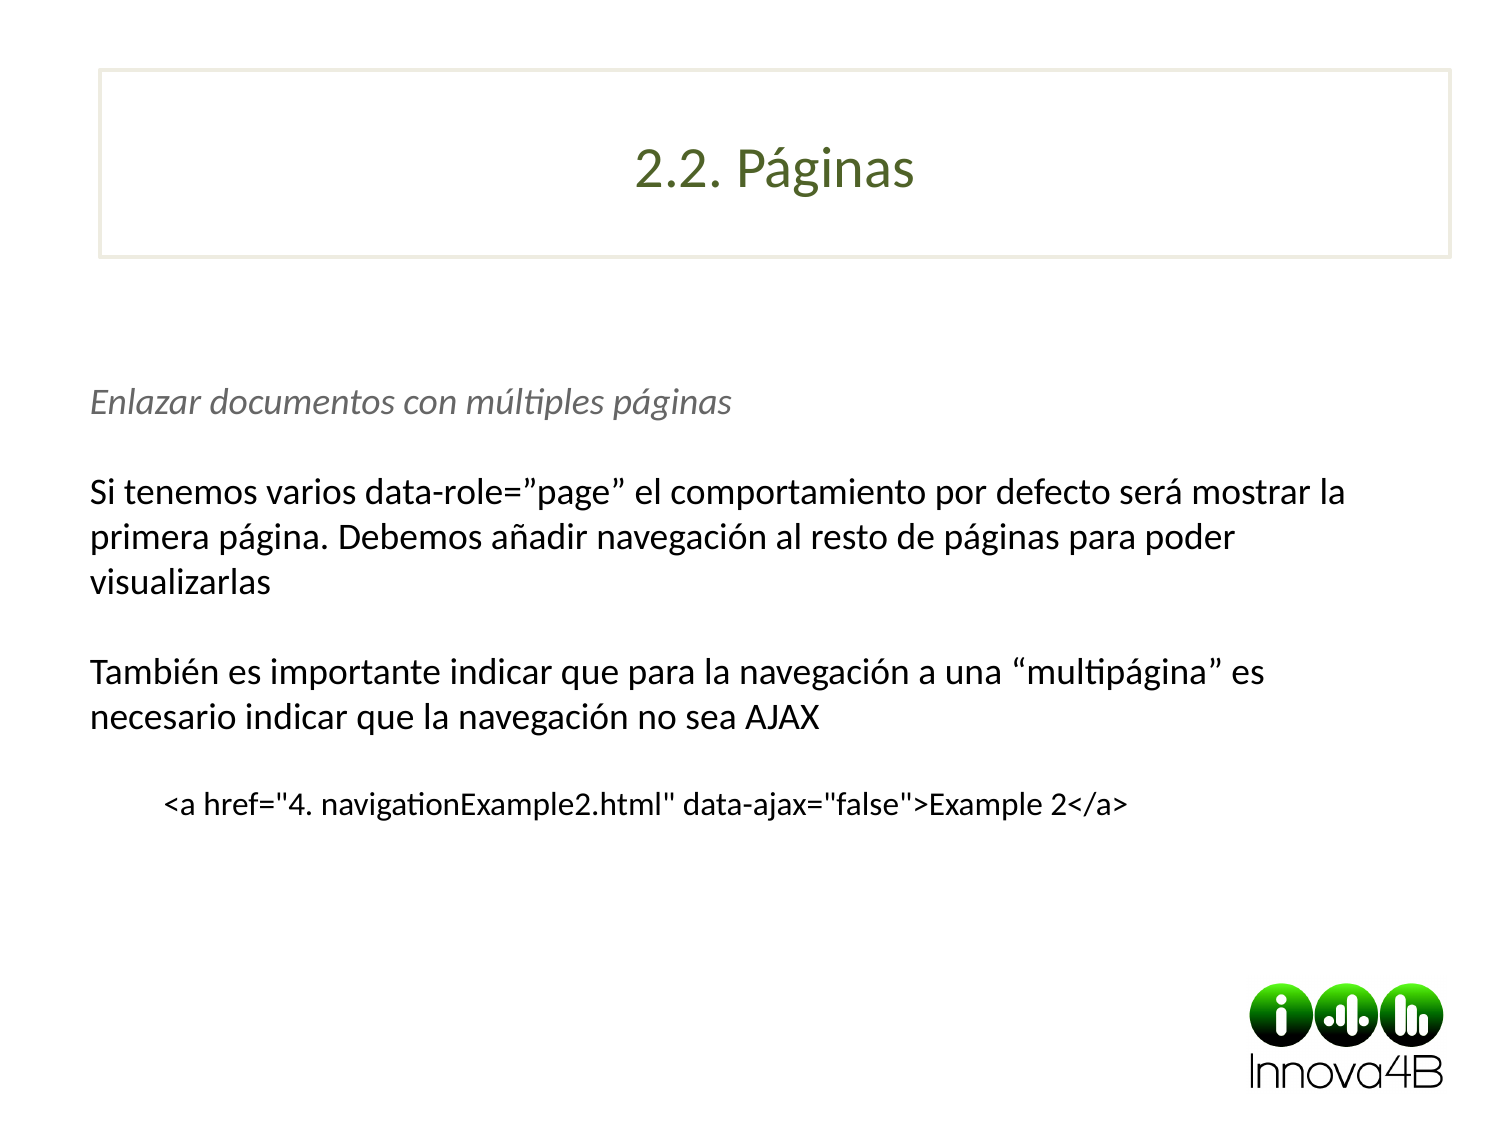

2.2. Páginas
Enlazar documentos con múltiples páginas
Si tenemos varios data-role=”page” el comportamiento por defecto será mostrar la primera página. Debemos añadir navegación al resto de páginas para poder visualizarlas
También es importante indicar que para la navegación a una “multipágina” es necesario indicar que la navegación no sea AJAX
	<a href="4. navigationExample2.html" data-ajax="false">Example 2</a>